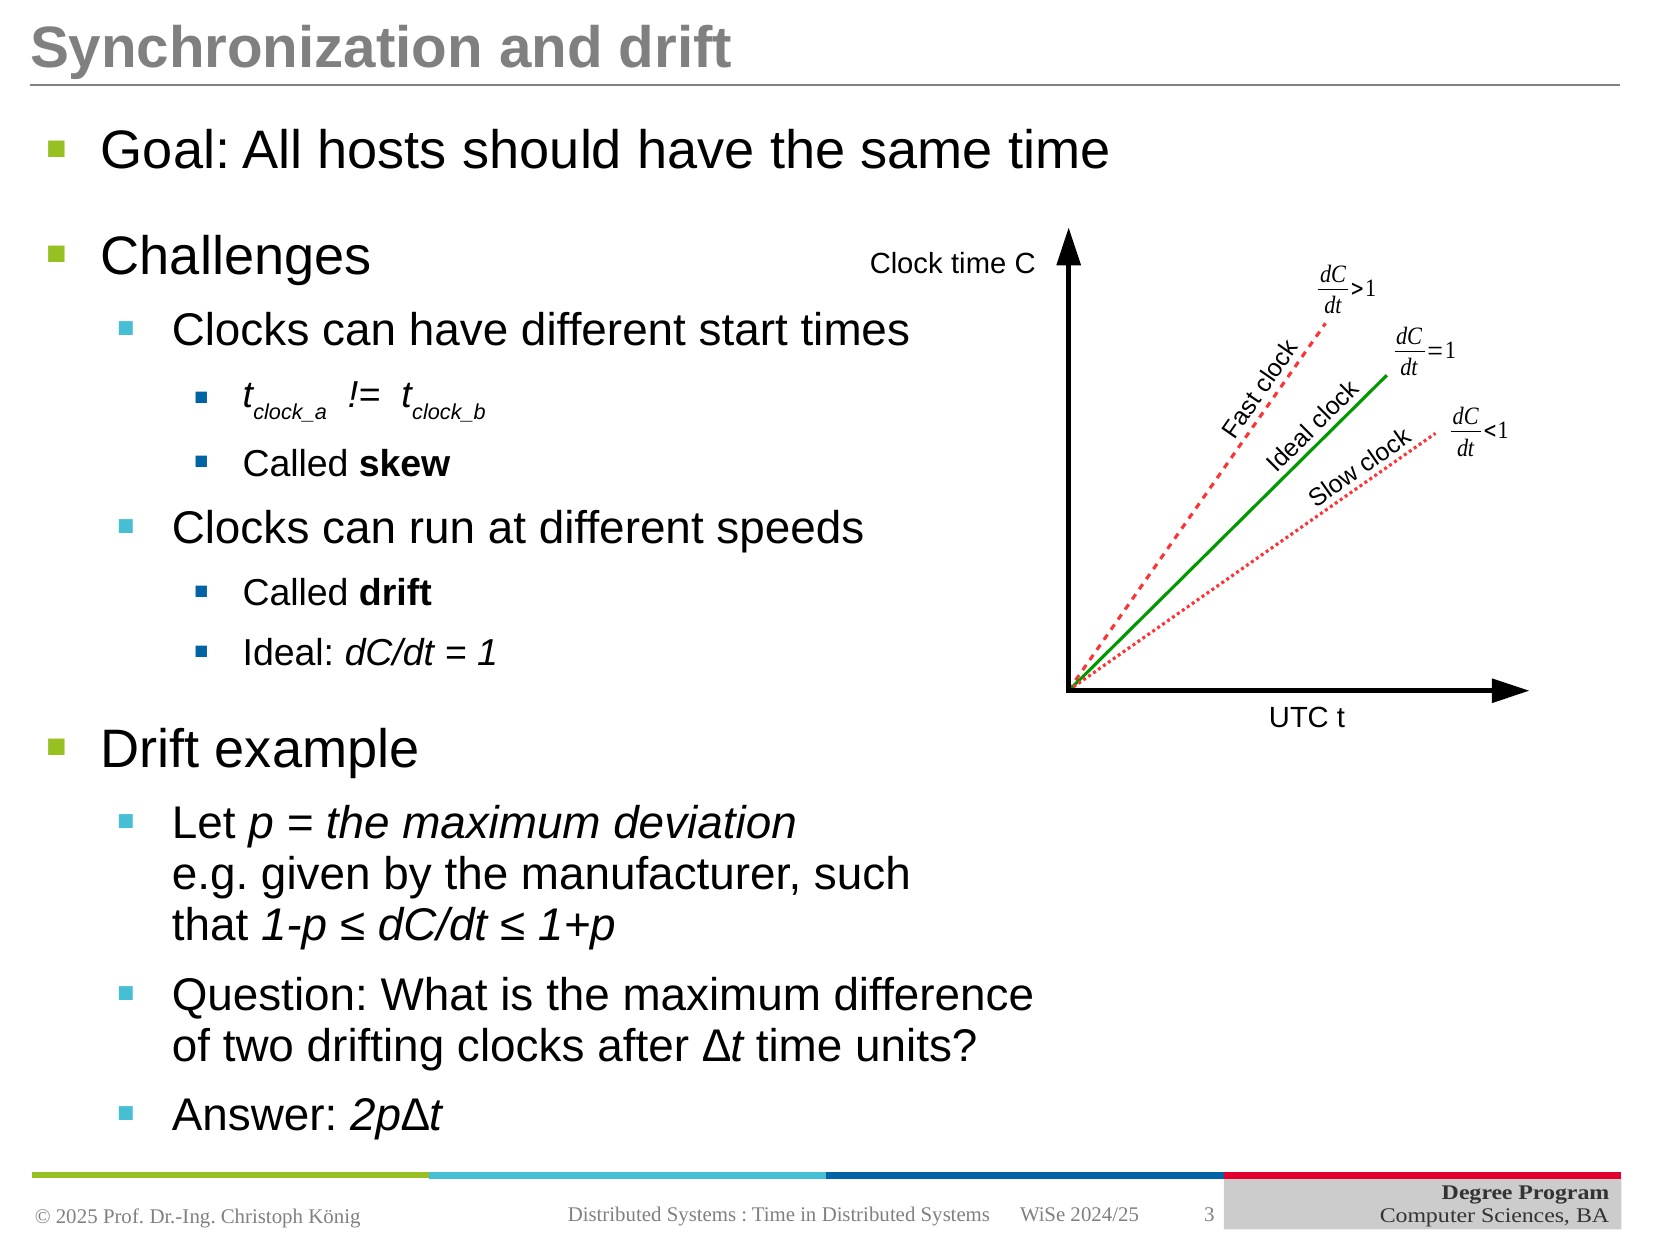

# Synchronization and drift
Goal: All hosts should have the same time
Challenges
Clocks can have different start times
tclock_a != tclock_b
Called skew
Clocks can run at different speeds
Called drift
Ideal: dC/dt = 1
Drift example
Let p = the maximum deviation
e.g. given by the manufacturer, such
that 1-p ≤ dC/dt ≤ 1+p
Question: What is the maximum difference
of two drifting clocks after ∆t time units?
Answer: 2p∆t
Clock time C
Fast clock
Ideal clock
Slow clock
UTC t